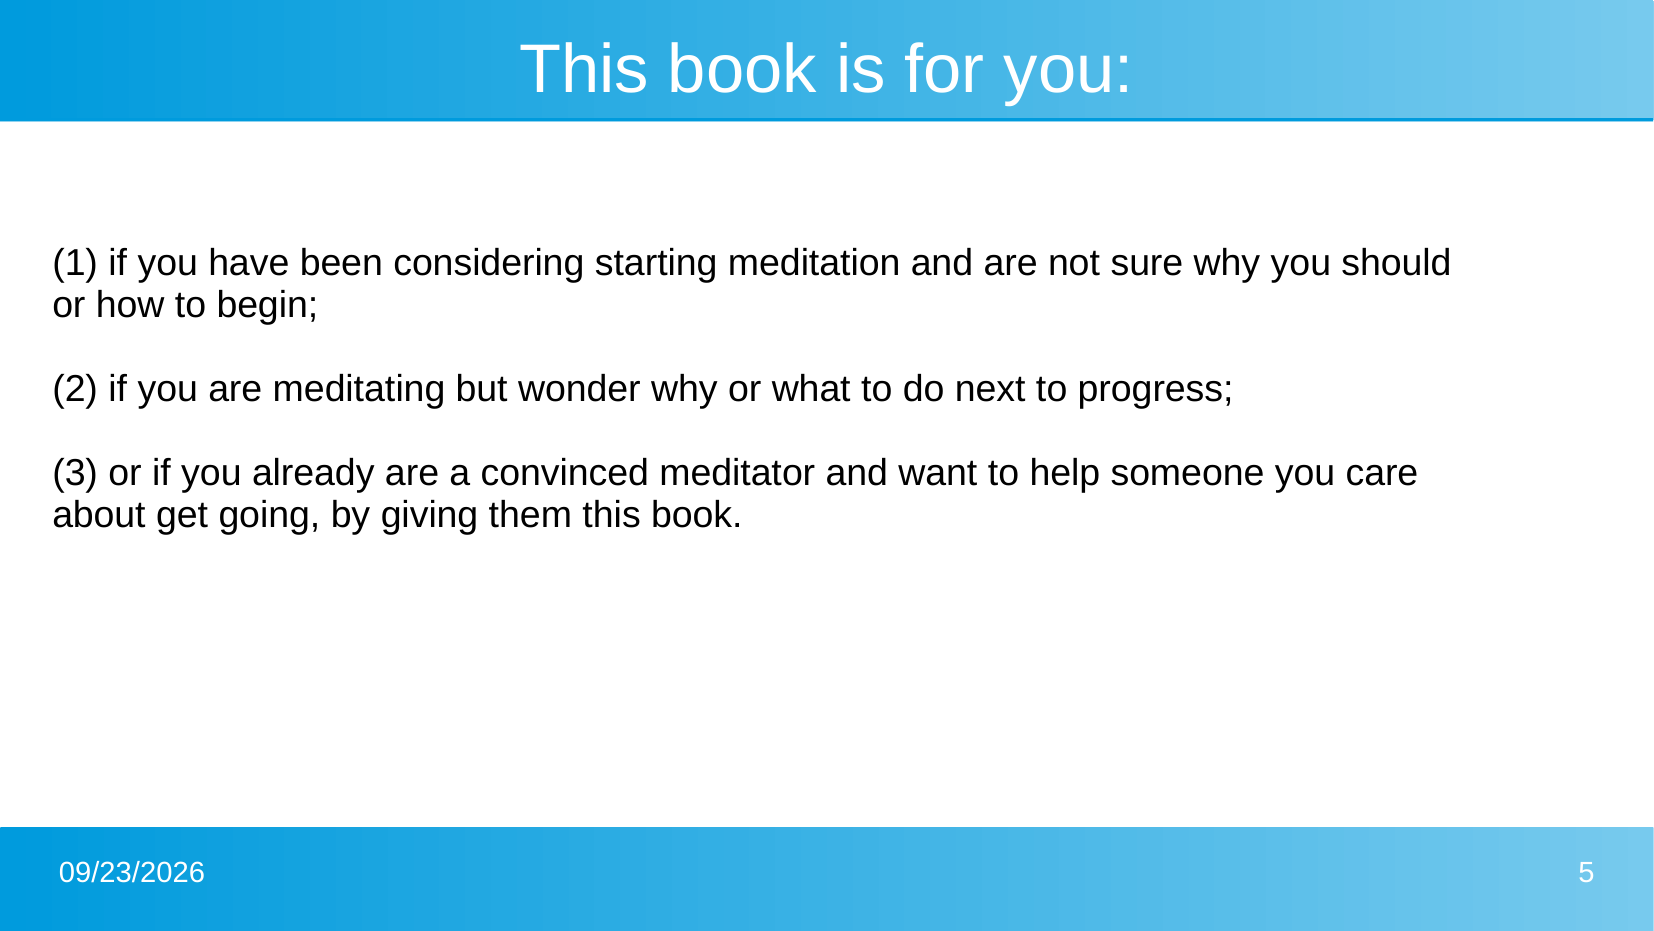

# This book is for you:
(1) if you have been considering starting meditation and are not sure why you should or how to begin;
(2) if you are meditating but wonder why or what to do next to progress;
(3) or if you already are a convinced meditator and want to help someone you care about get going, by giving them this book.
5